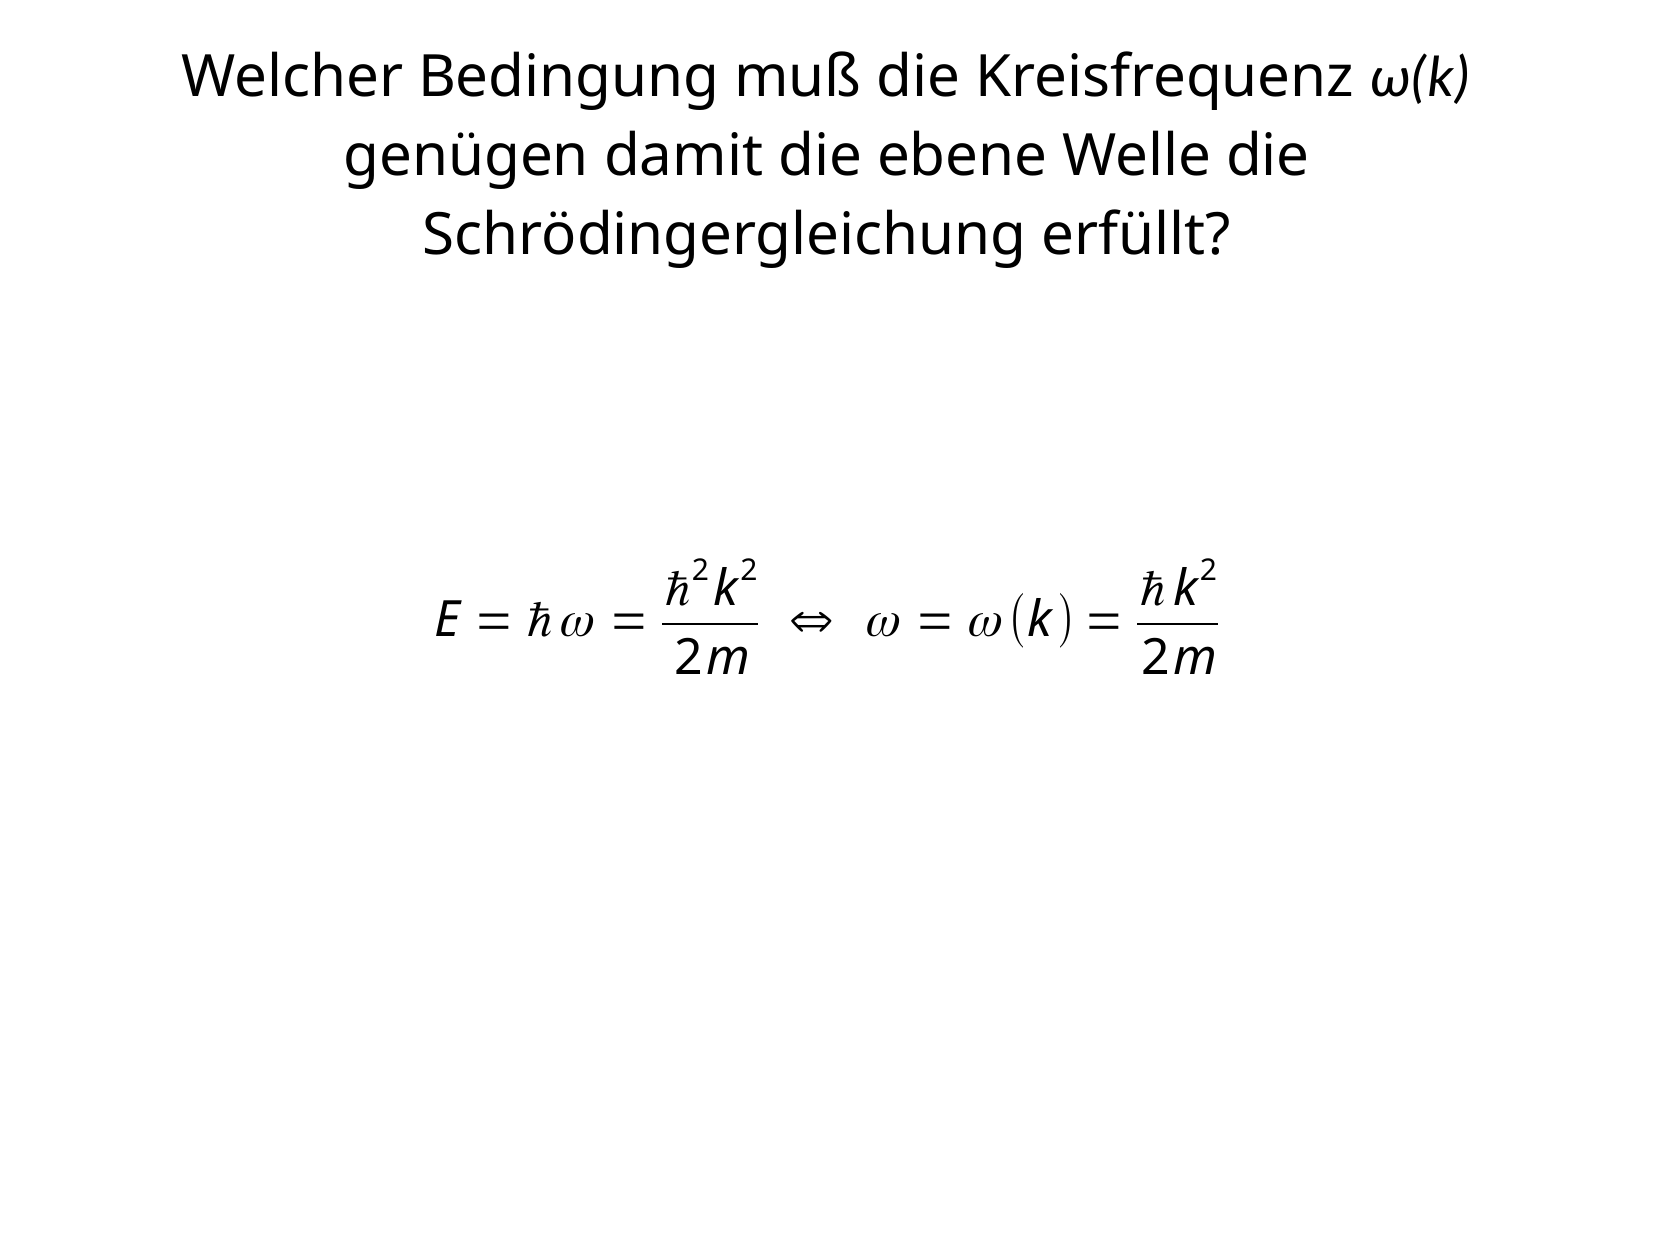

# Welcher Bedingung muß die Kreisfrequenz ω(k) genügen damit die ebene Welle die Schrödingergleichung erfüllt?